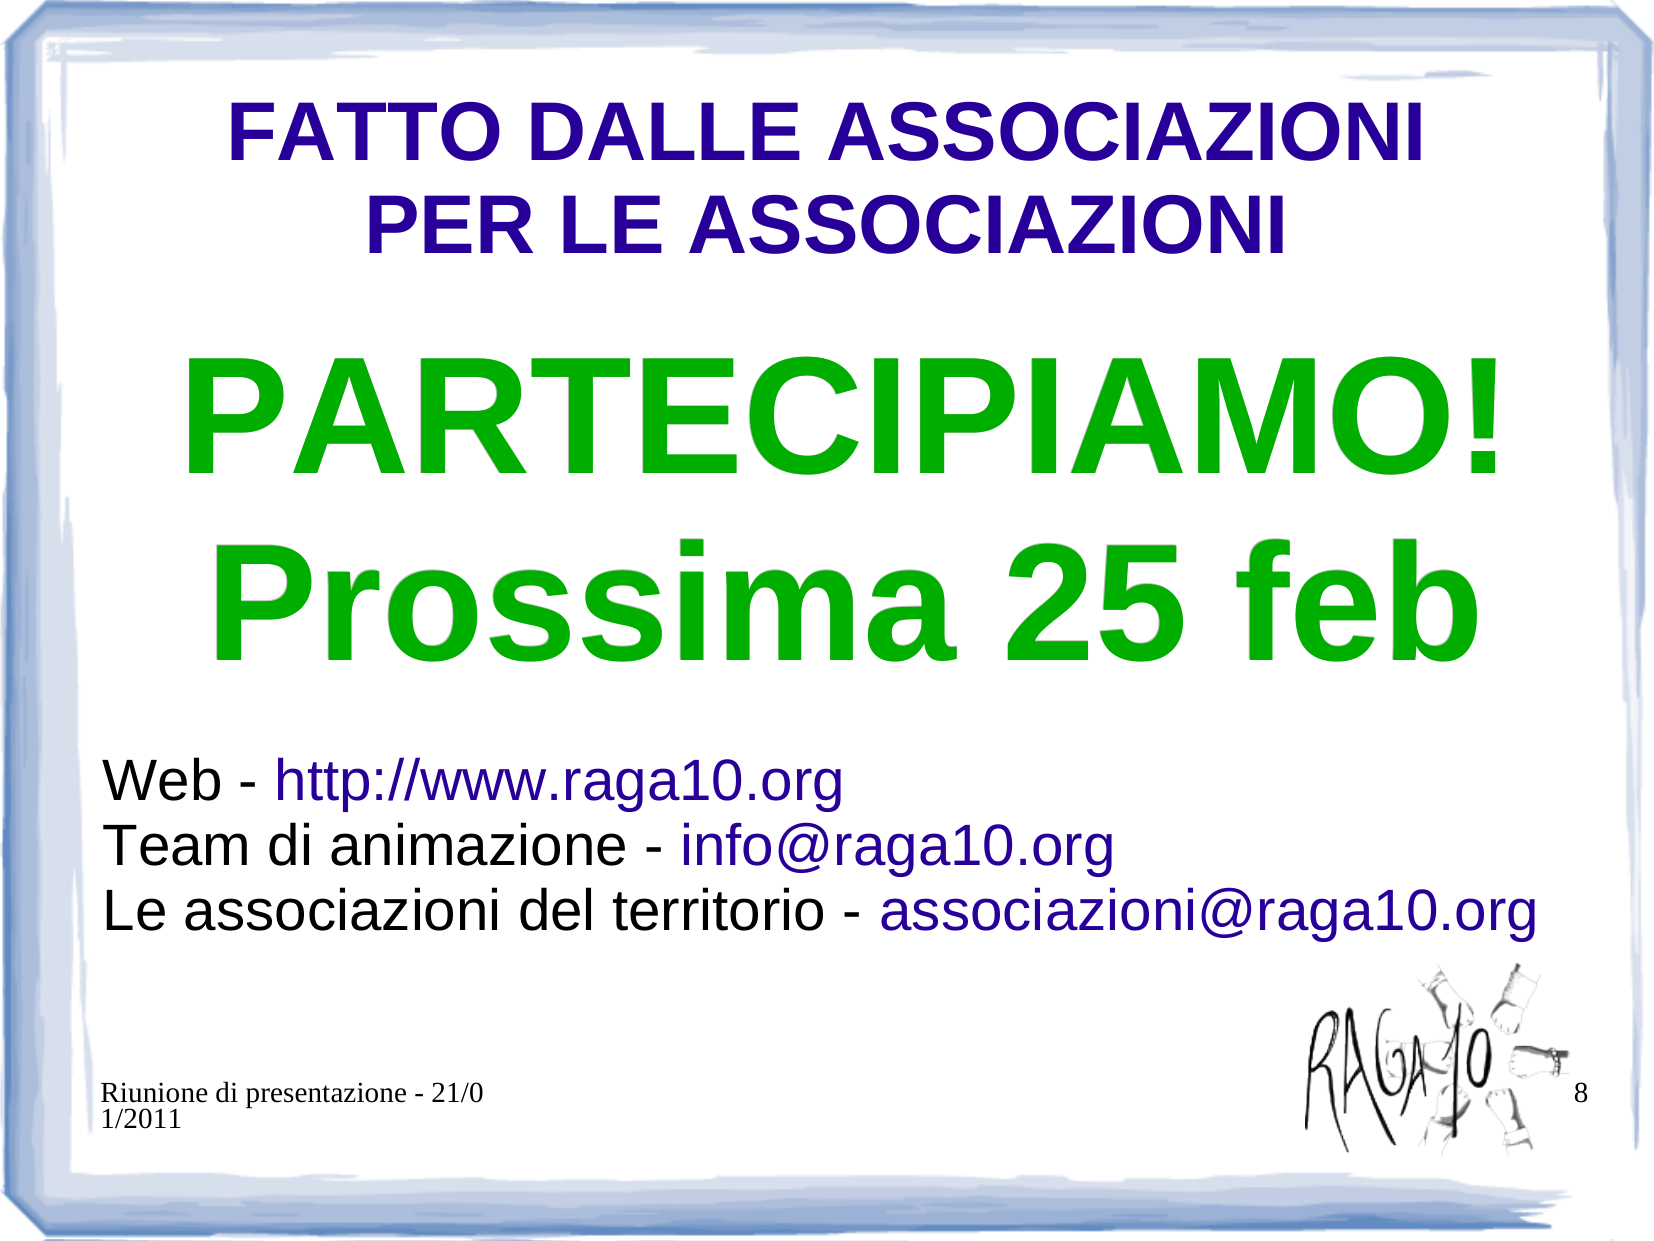

FATTO DALLE ASSOCIAZIONI
PER LE ASSOCIAZIONI
# PARTECIPIAMO!
Prossima 25 feb
Web - http://www.raga10.org
Team di animazione - info@raga10.org
Le associazioni del territorio - associazioni@raga10.org
Riunione di presentazione - 21/01/2011
8